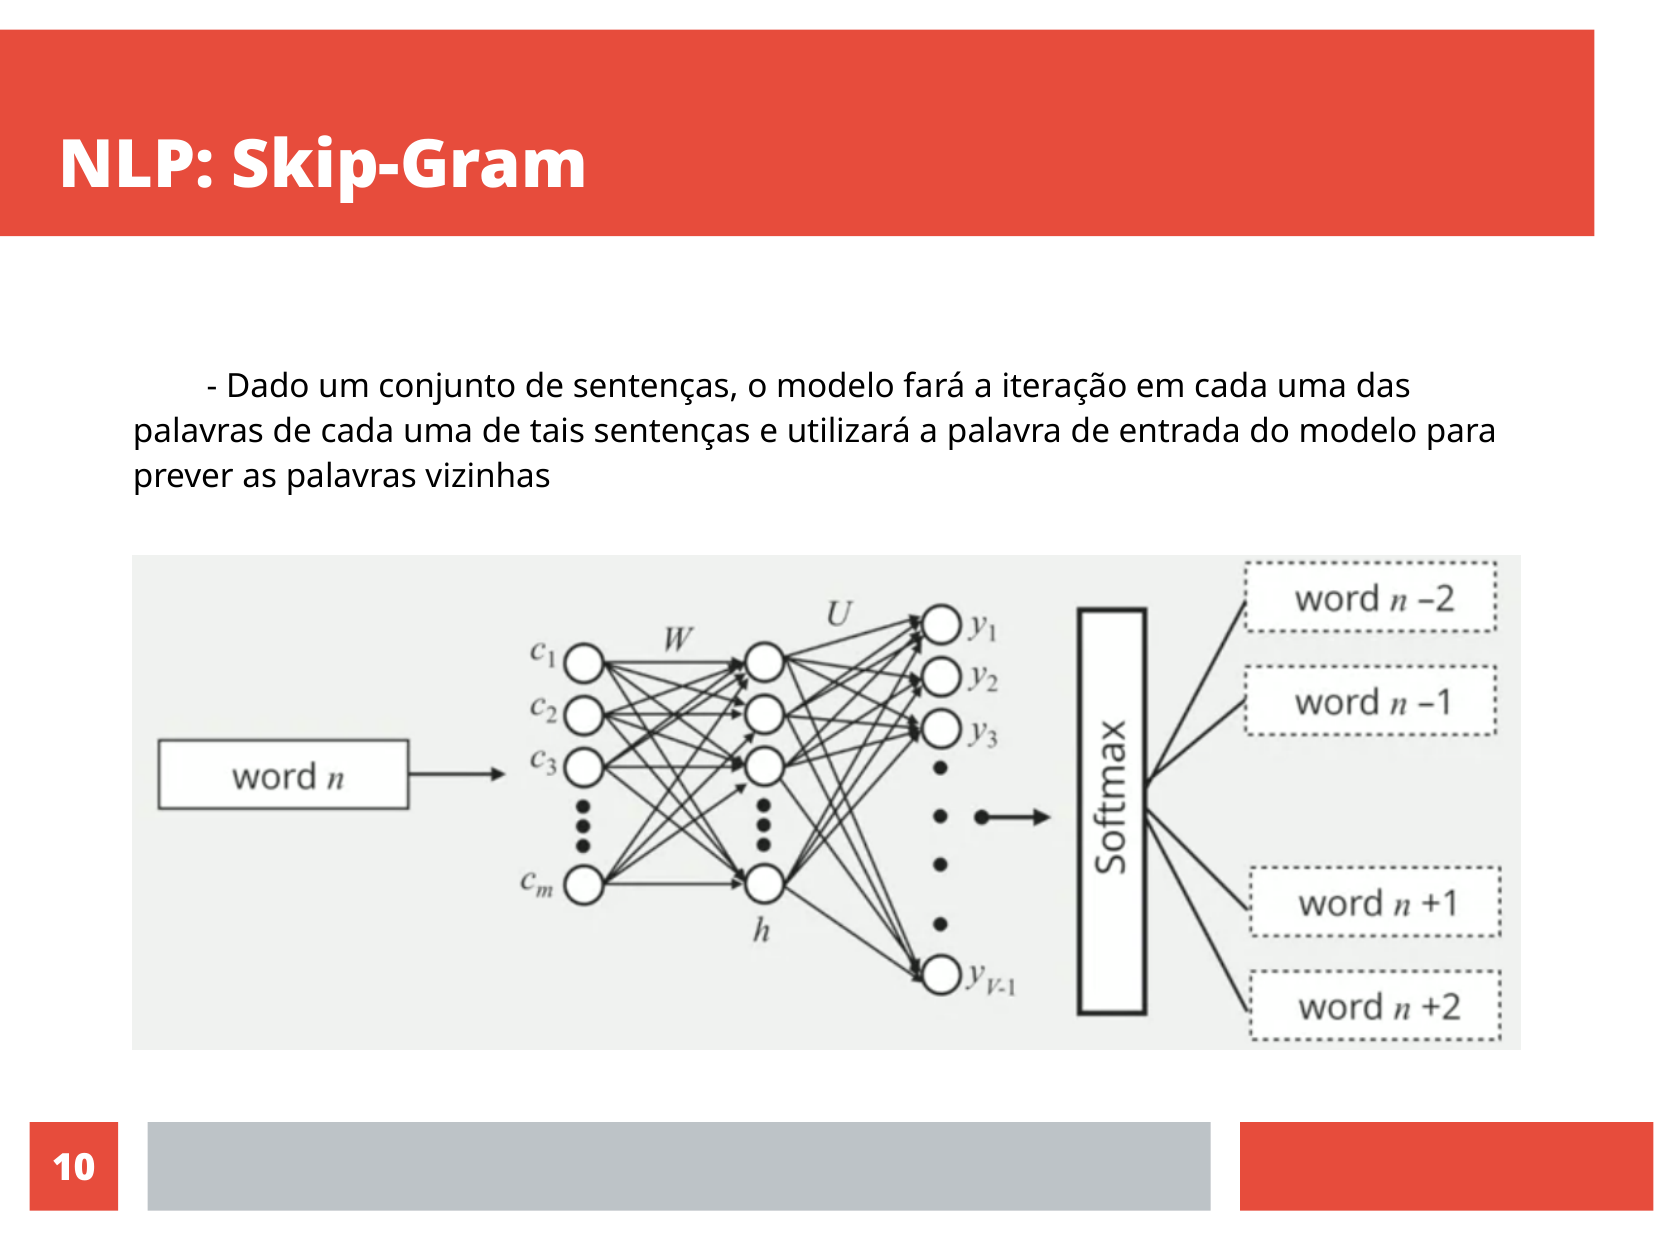

# NLP: Skip-Gram
	- Dado um conjunto de sentenças, o modelo fará a iteração em cada uma das palavras de cada uma de tais sentenças e utilizará a palavra de entrada do modelo para prever as palavras vizinhas
10